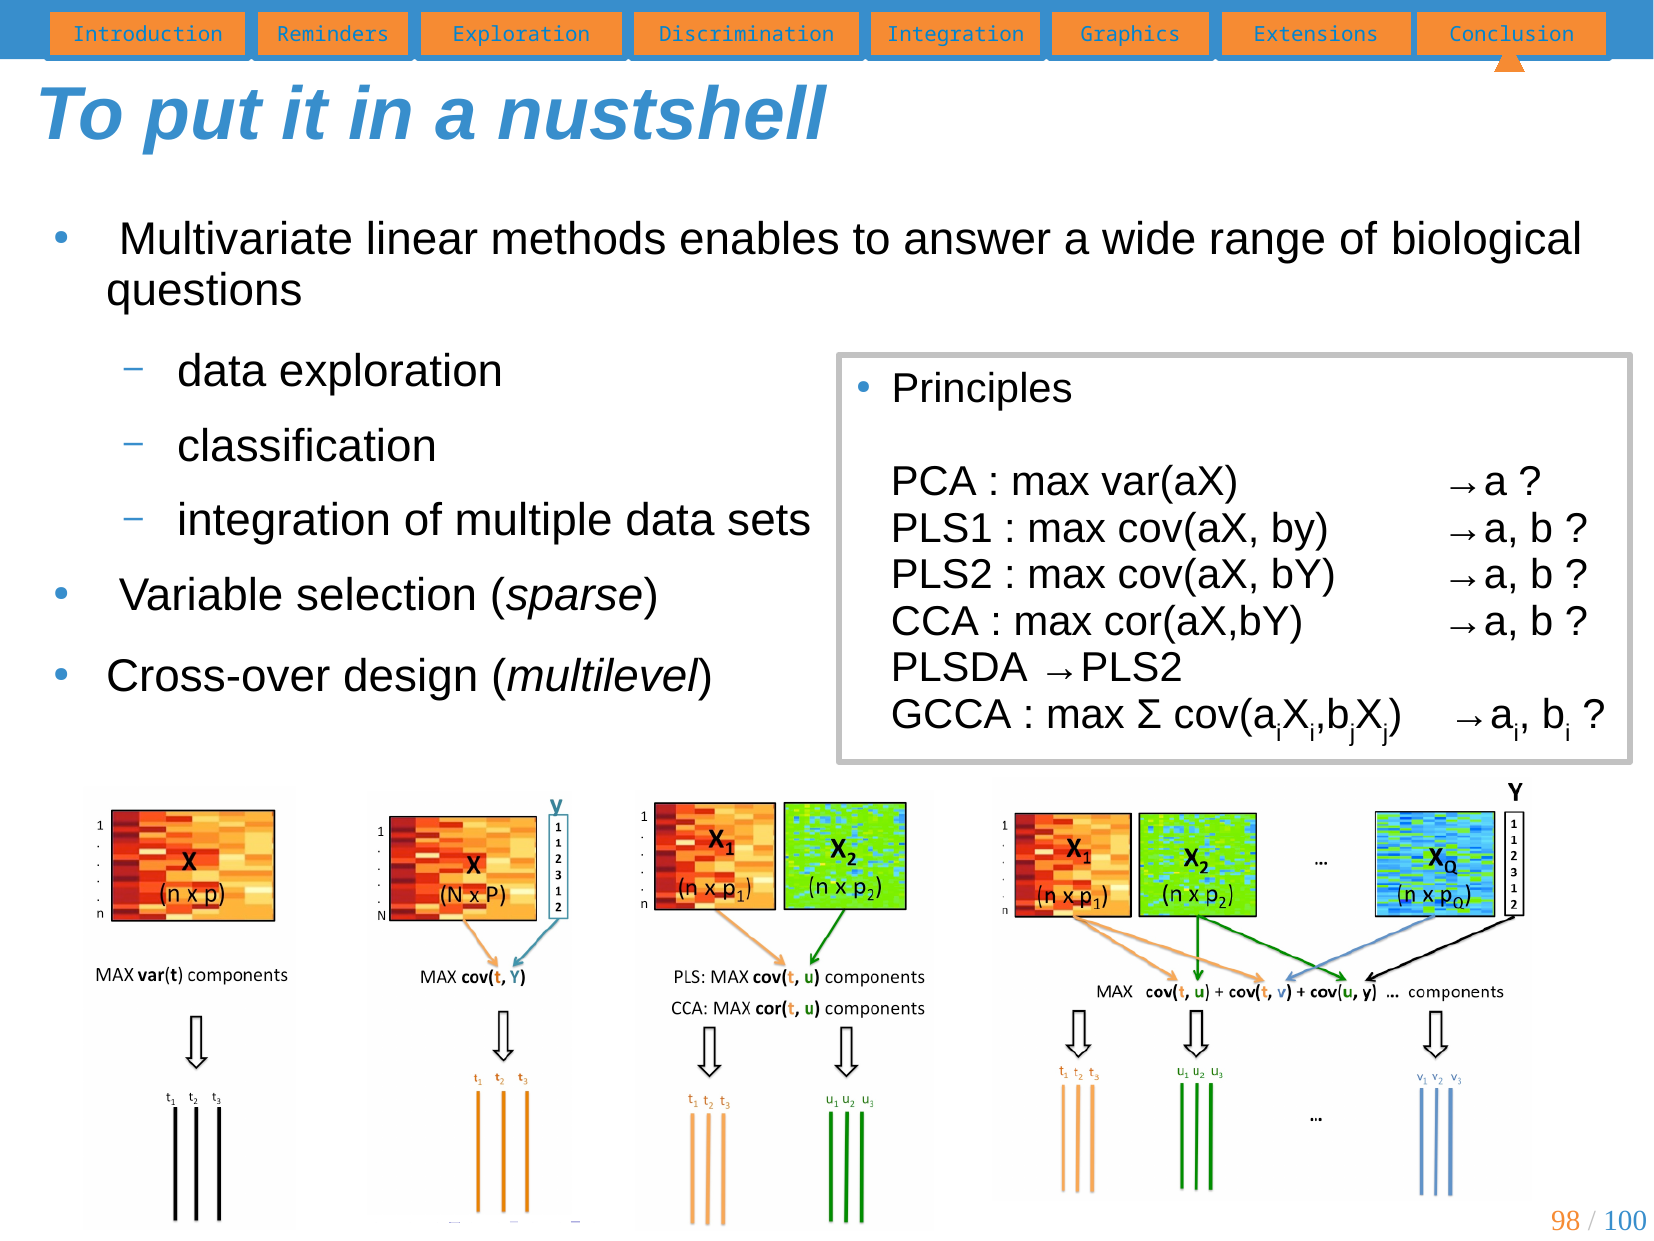

# To put it in a nustshell
 Multivariate linear methods enables to answer a wide range of biological questions
data exploration
classification
integration of multiple data sets
 Variable selection (sparse)
Cross-over design (multilevel)
Principles
 PCA : max var(aX)		 →a ?
 PLS1 : max cov(aX, by)	 →a, b ?
 PLS2 : max cov(aX, bY)	 →a, b ?
 CCA : max cor(aX,bY)	 →a, b ?
 PLSDA →PLS2
 GCCA : max Σ cov(aiXi,bjXj) →ai, bi ?
98